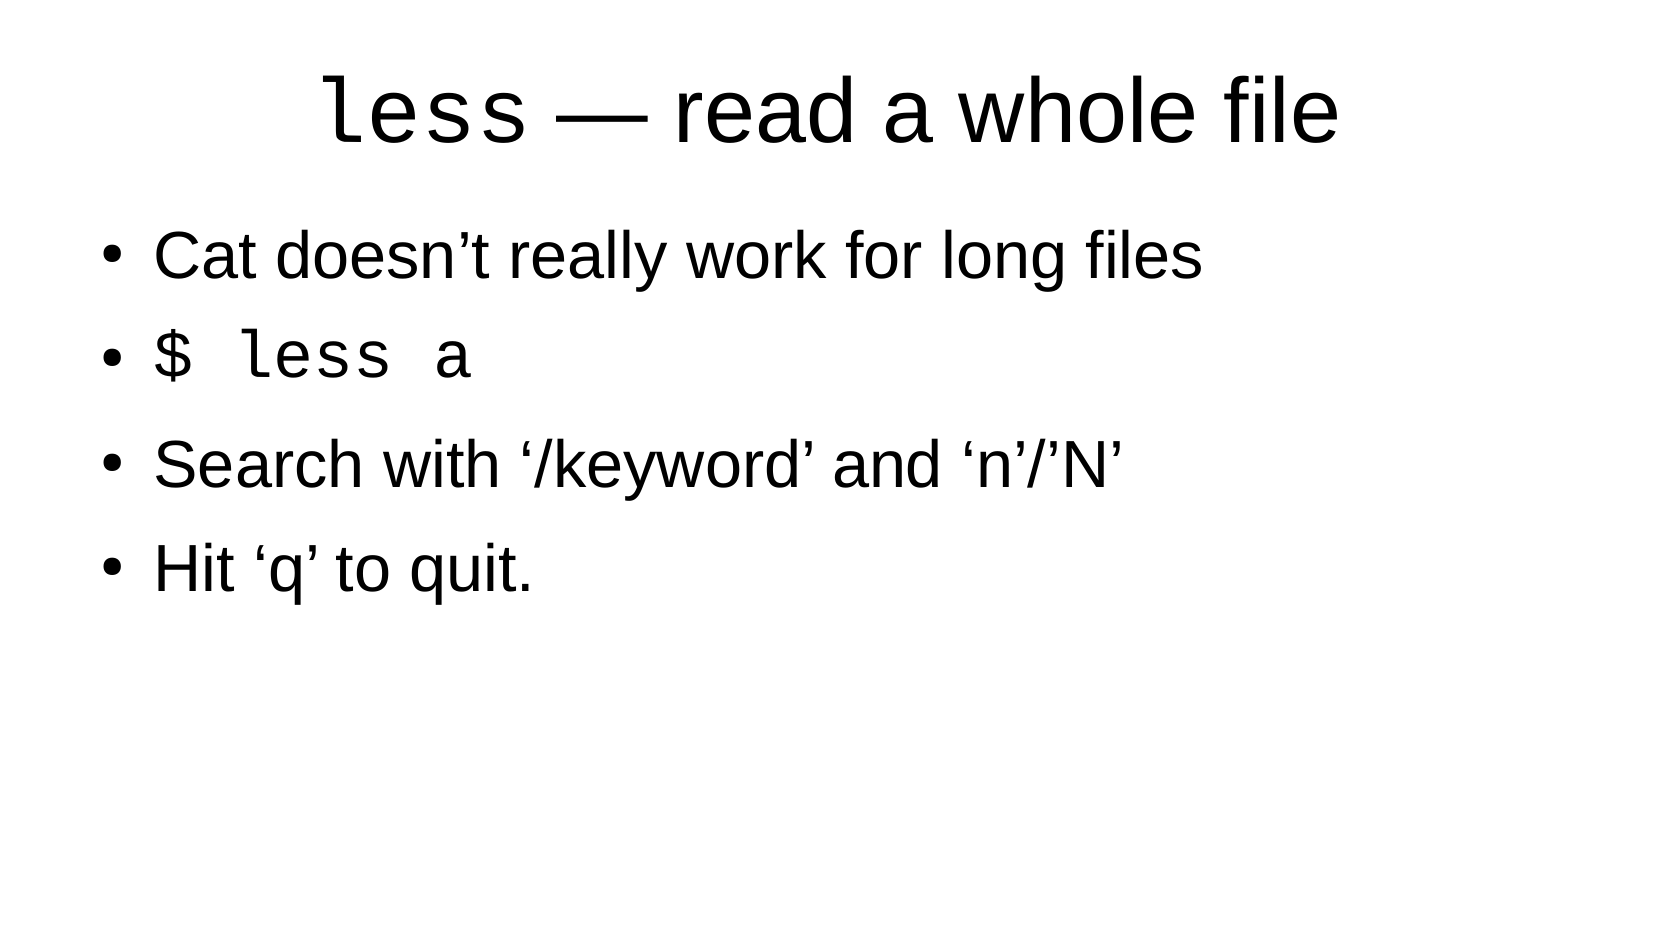

# less — read a whole file
Cat doesn’t really work for long files
$ less a
Search with ‘/keyword’ and ‘n’/’N’
Hit ‘q’ to quit.